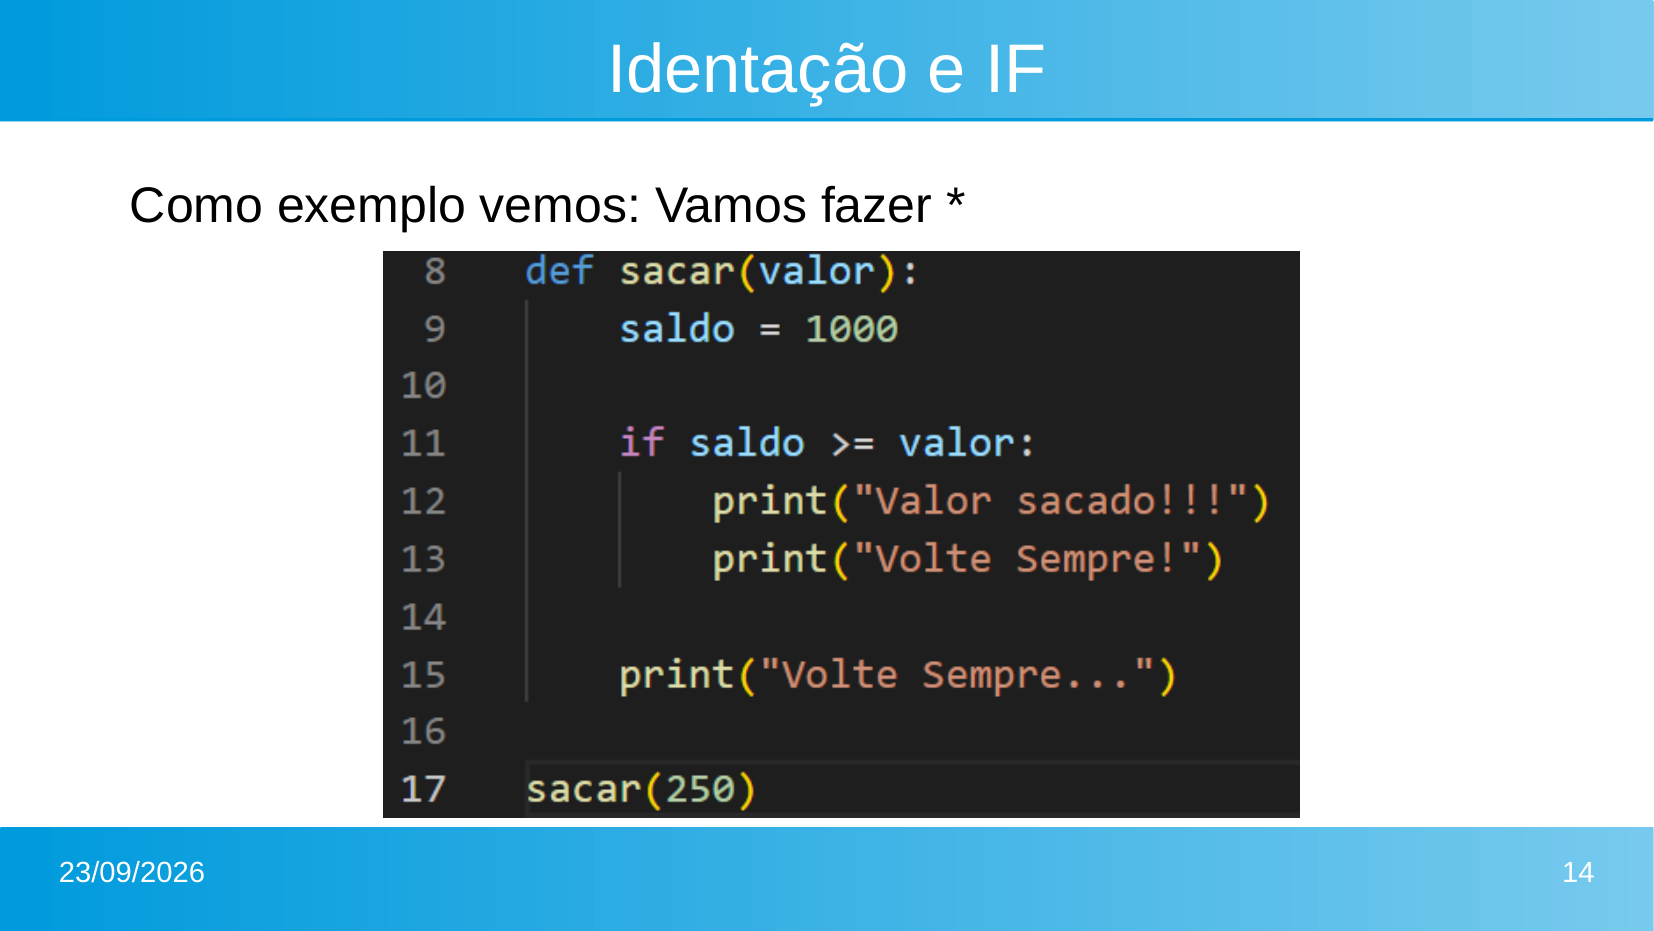

# Identação e IF
Como exemplo vemos: Vamos fazer *
14